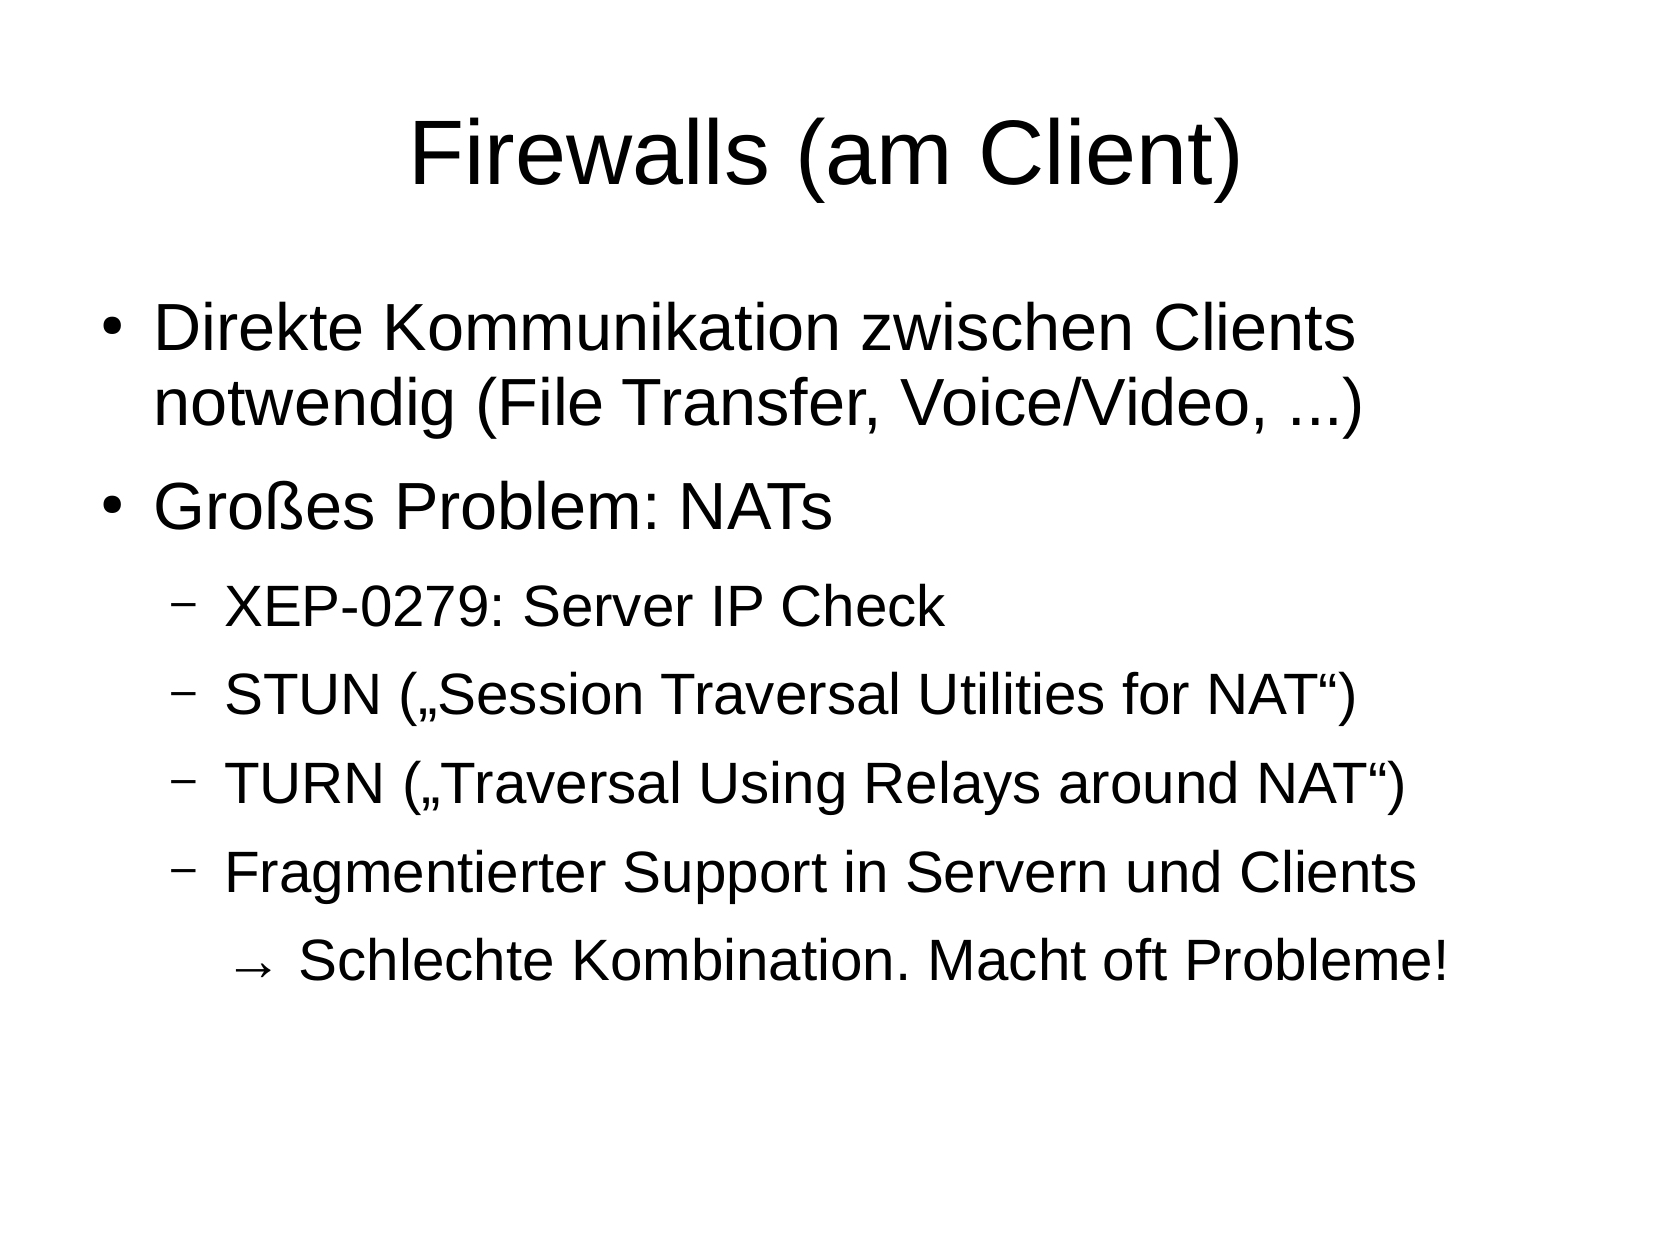

# Firewalls (am Client)
Direkte Kommunikation zwischen Clients notwendig (File Transfer, Voice/Video, ...)
Großes Problem: NATs
XEP-0279: Server IP Check
STUN („Session Traversal Utilities for NAT“)
TURN („Traversal Using Relays around NAT“)
Fragmentierter Support in Servern und Clients
→ Schlechte Kombination. Macht oft Probleme!